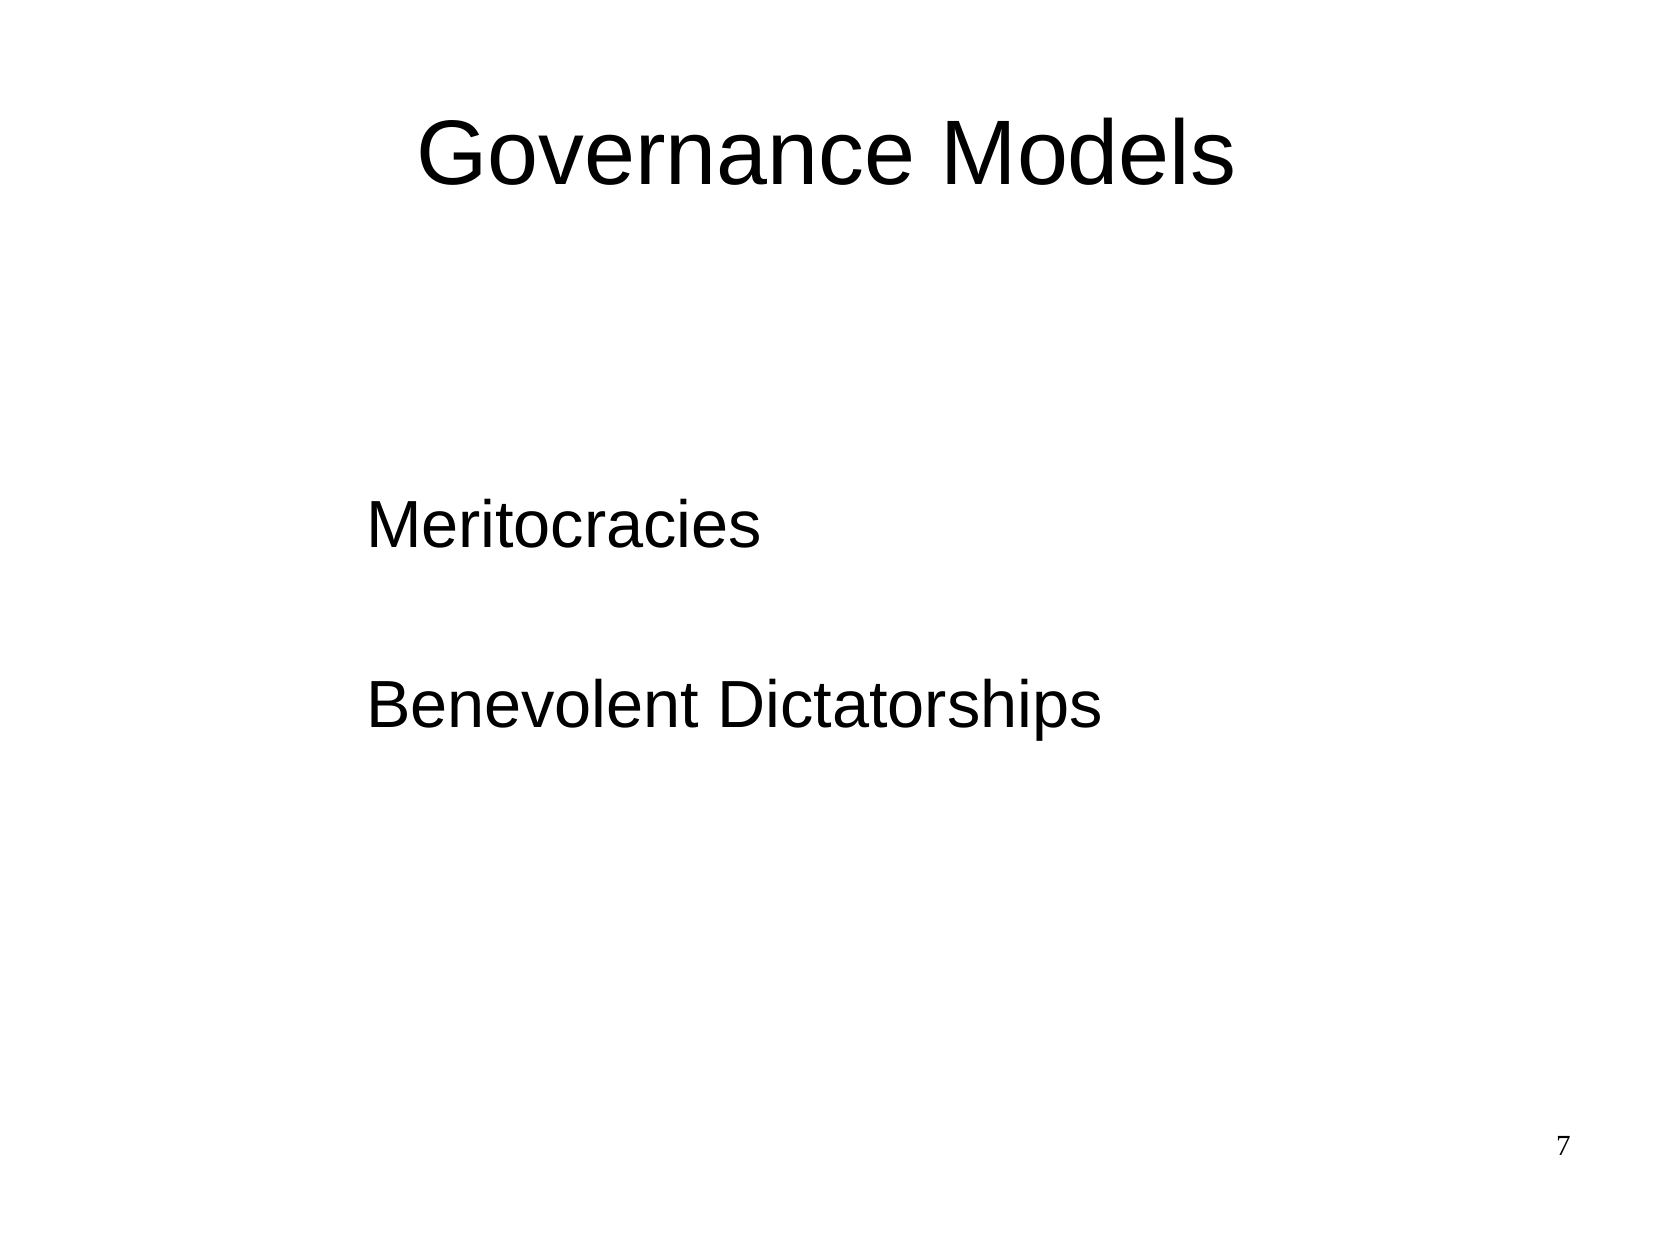

# Governance Models
Meritocracies
Benevolent Dictatorships
7